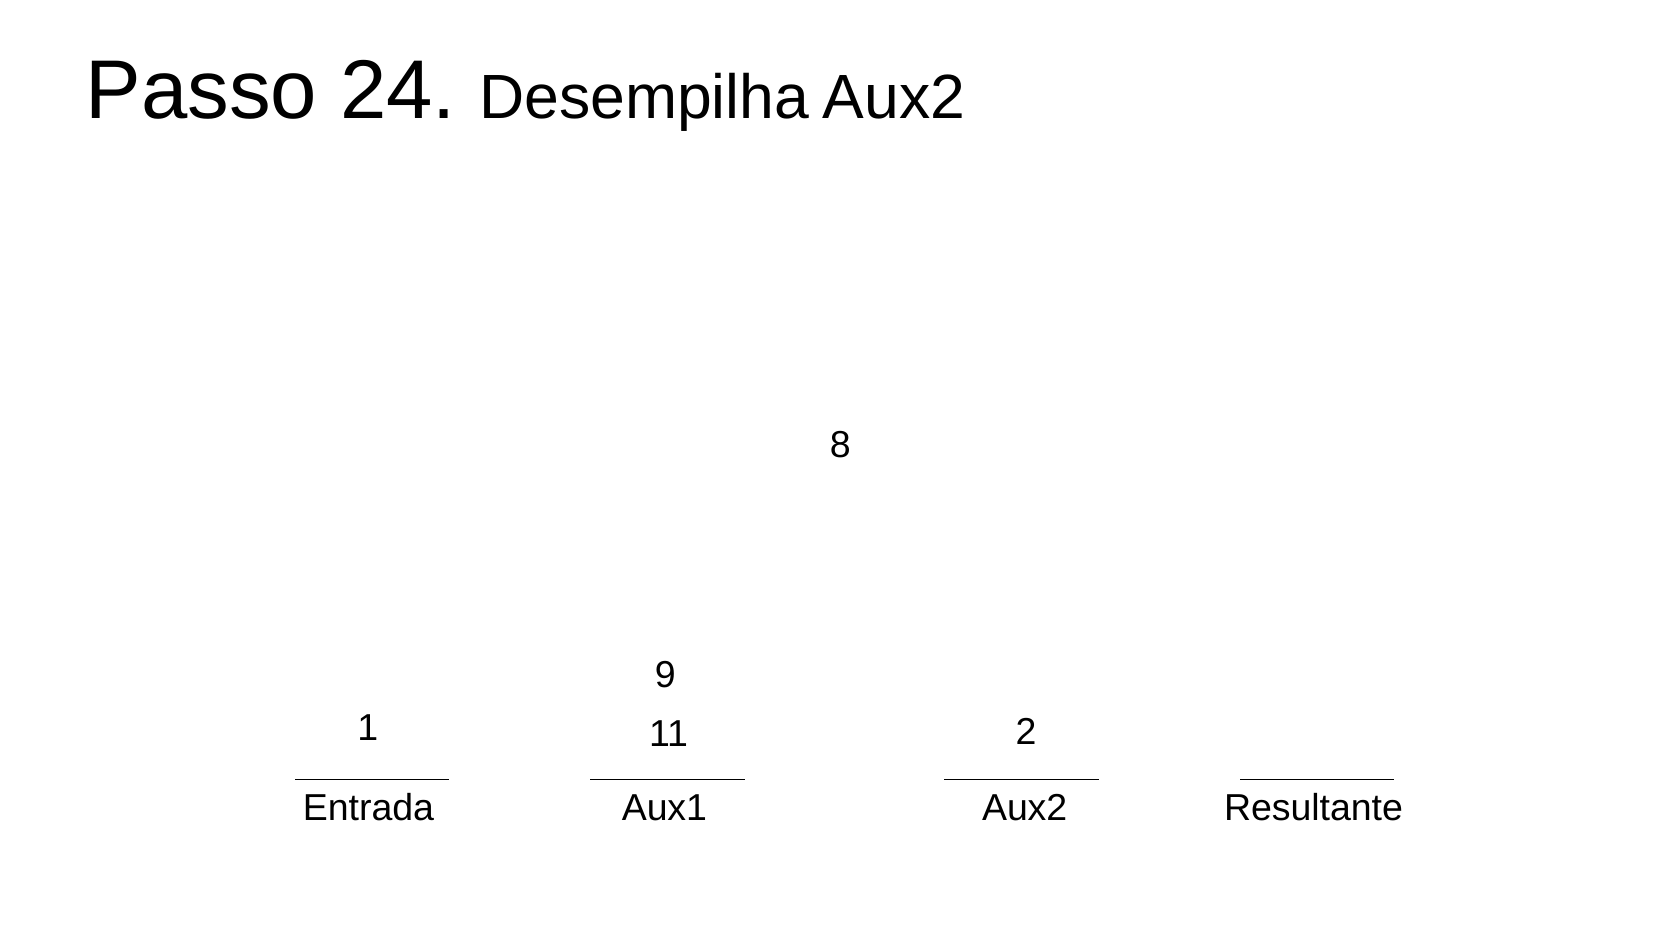

Passo 24. Desempilha Aux2
8
9
1
2
11
Entrada
Aux1
Aux2
Resultante